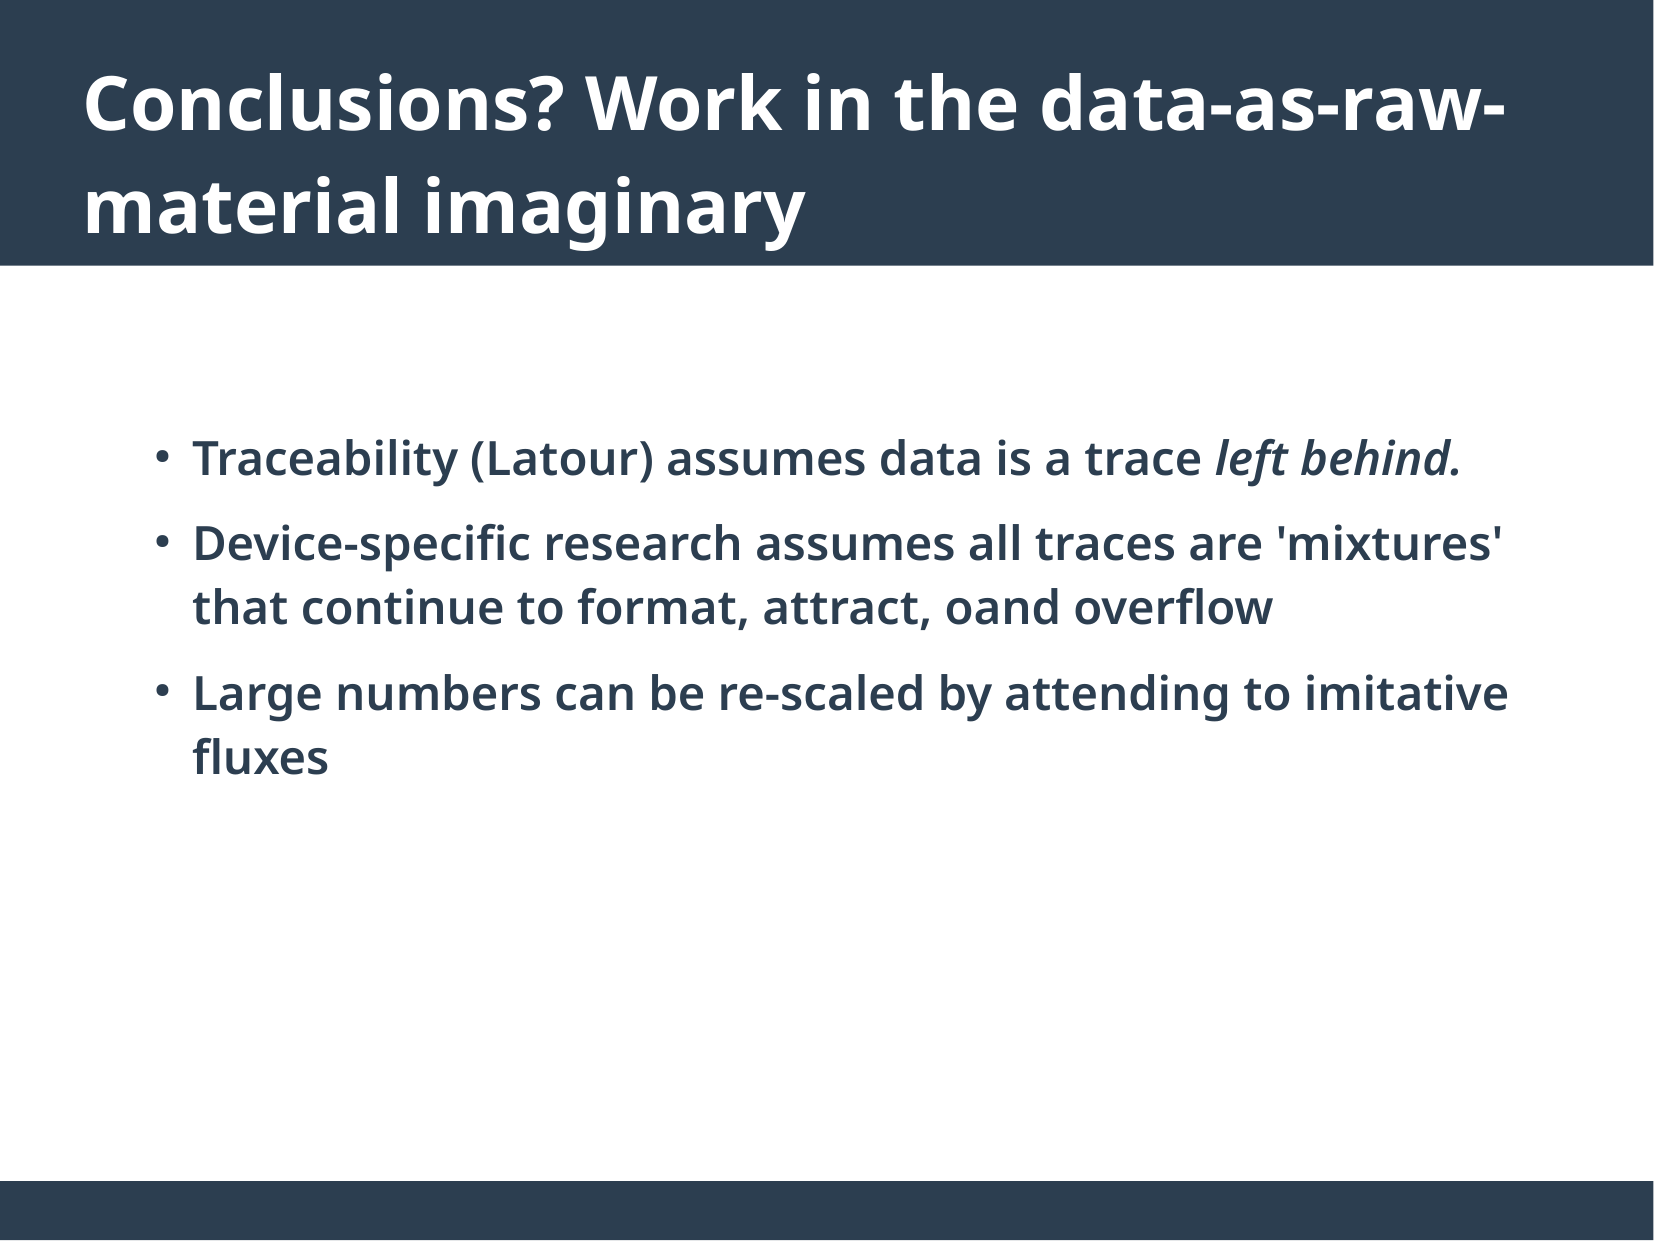

# Conclusions? Work in the data-as-raw-material imaginary
Traceability (Latour) assumes data is a trace left behind.
Device-specific research assumes all traces are 'mixtures' that continue to format, attract, oand overflow
Large numbers can be re-scaled by attending to imitative fluxes